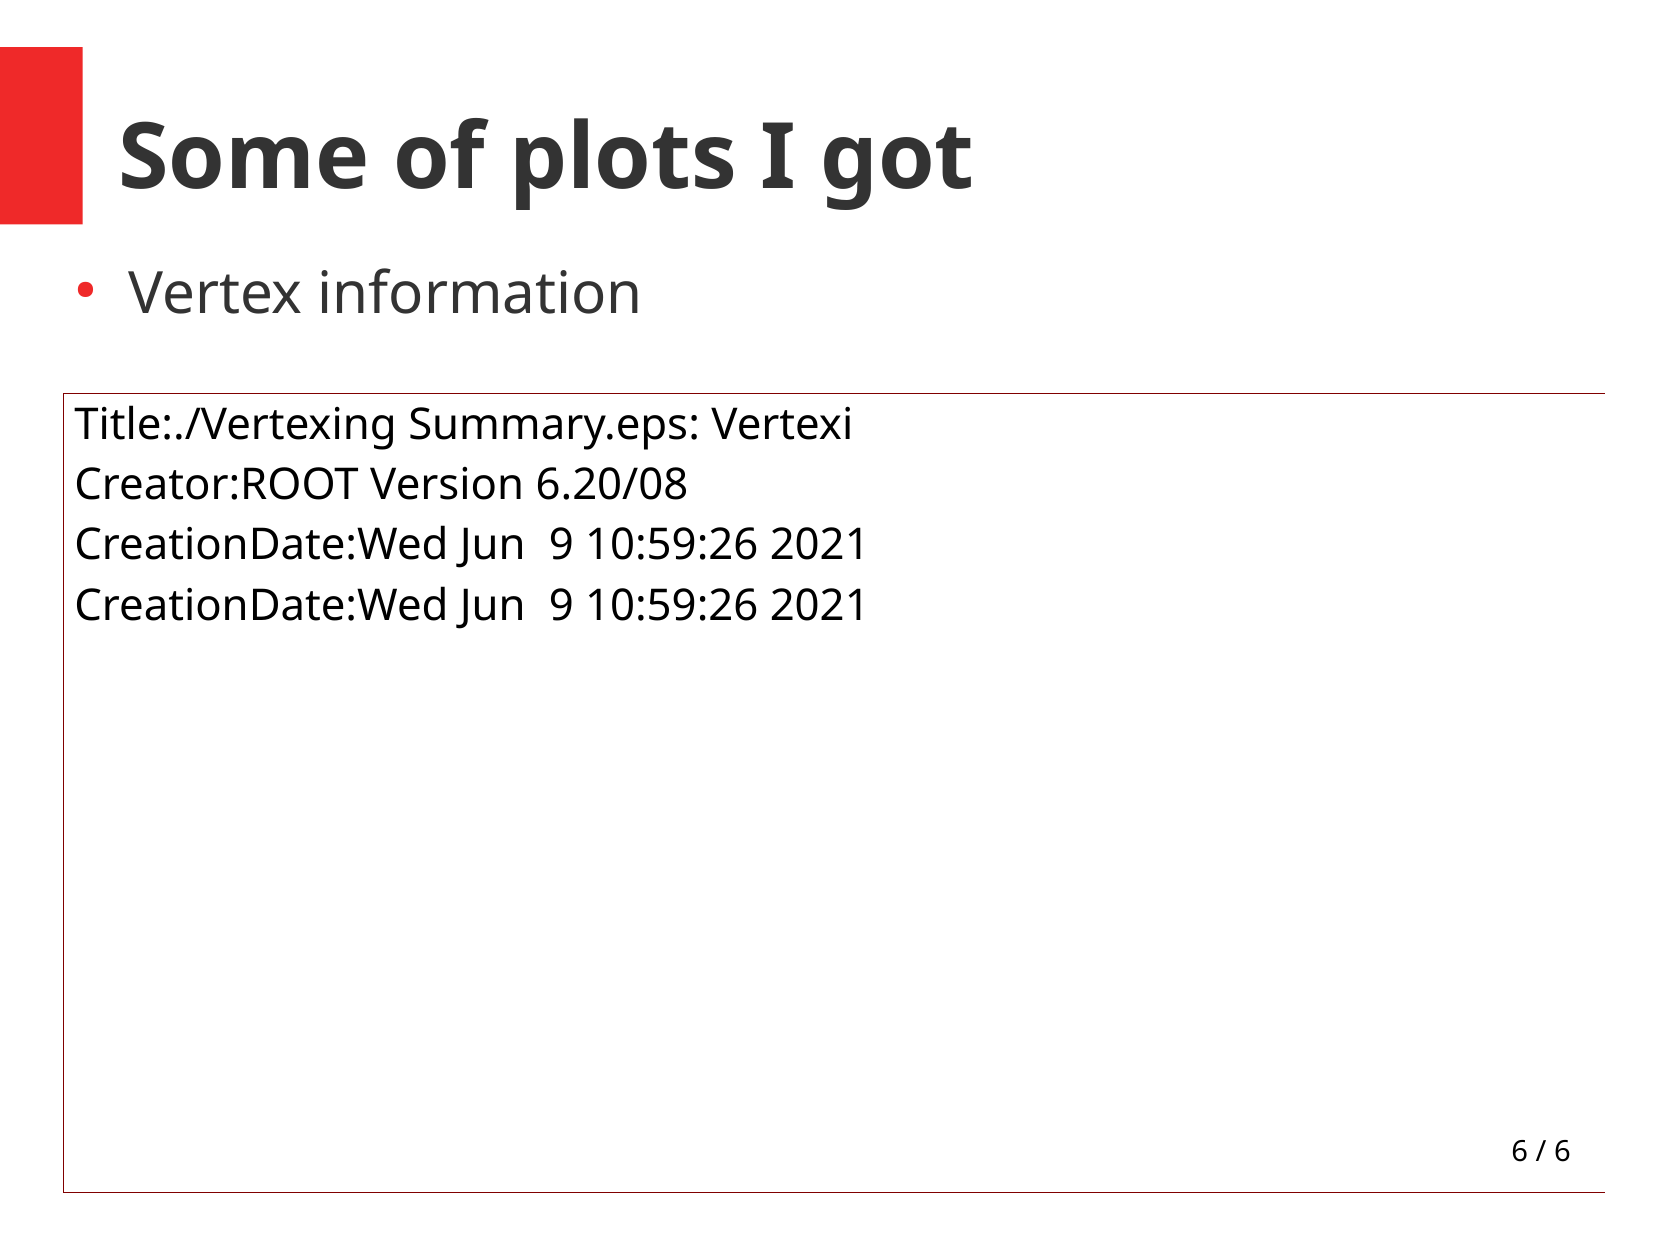

# Some of plots I got
Vertex information
6